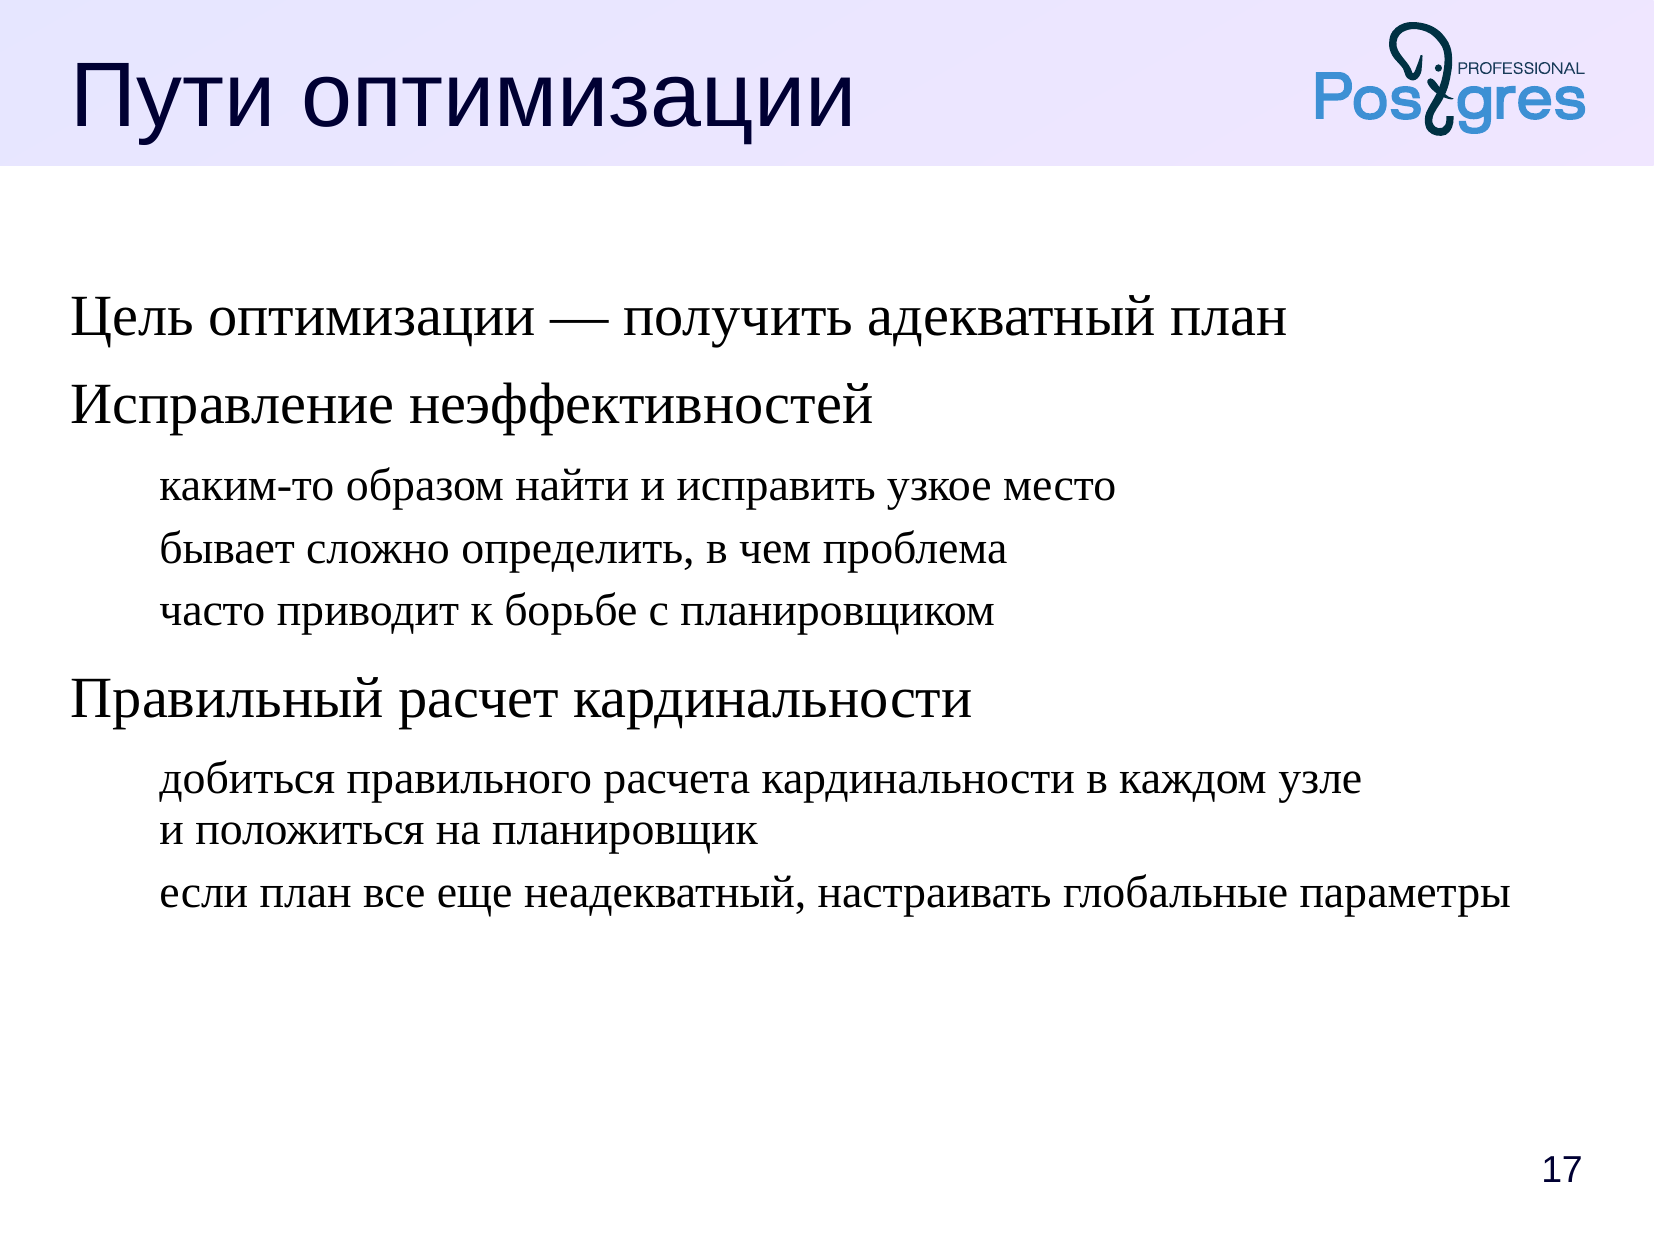

# Пути оптимизации
Цель оптимизации — получить адекватный план
Исправление неэффективностей
каким-то образом найти и исправить узкое место
бывает сложно определить, в чем проблема
часто приводит к борьбе с планировщиком
Правильный расчет кардинальности
добиться правильного расчета кардинальности в каждом узле
и положиться на планировщик
если план все еще неадекватный, настраивать глобальные параметры